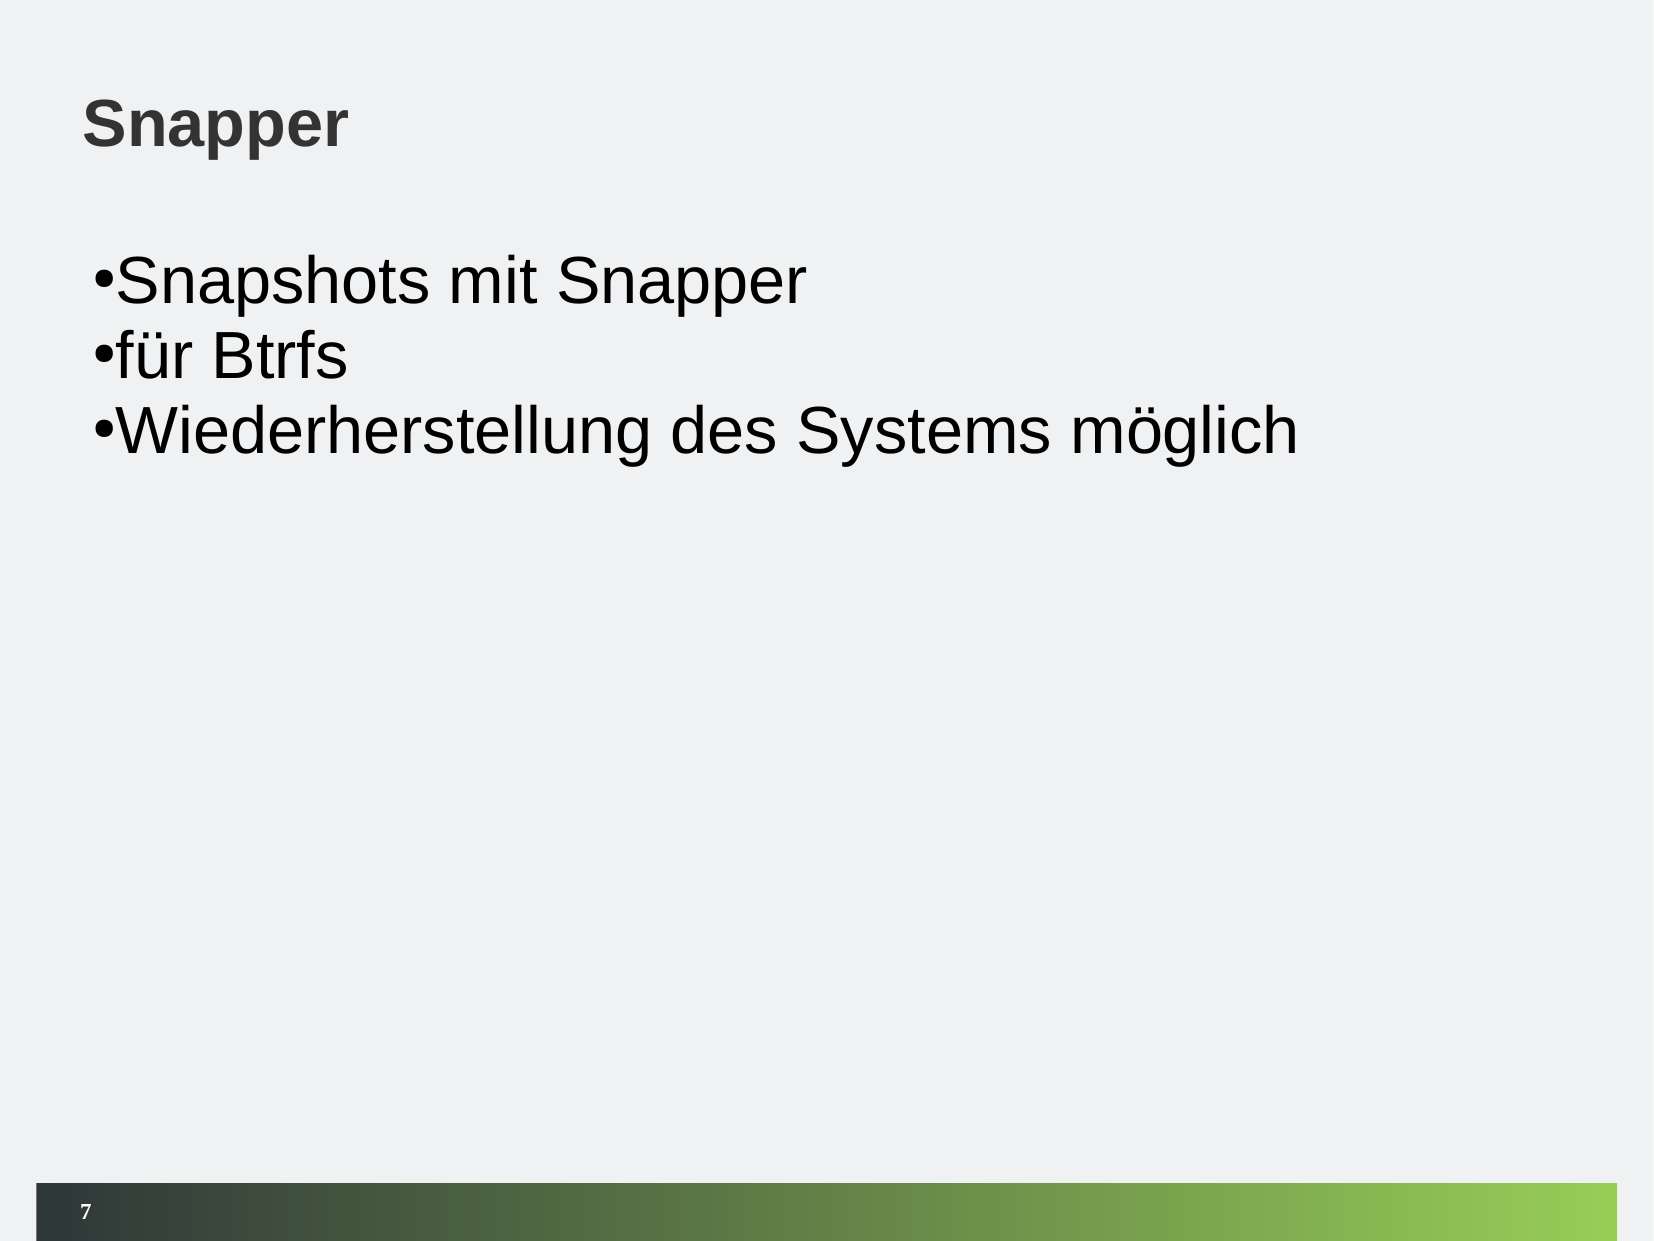

Snapshots mit Snapper
für Btrfs
Wiederherstellung des Systems möglich
# Snapper
7